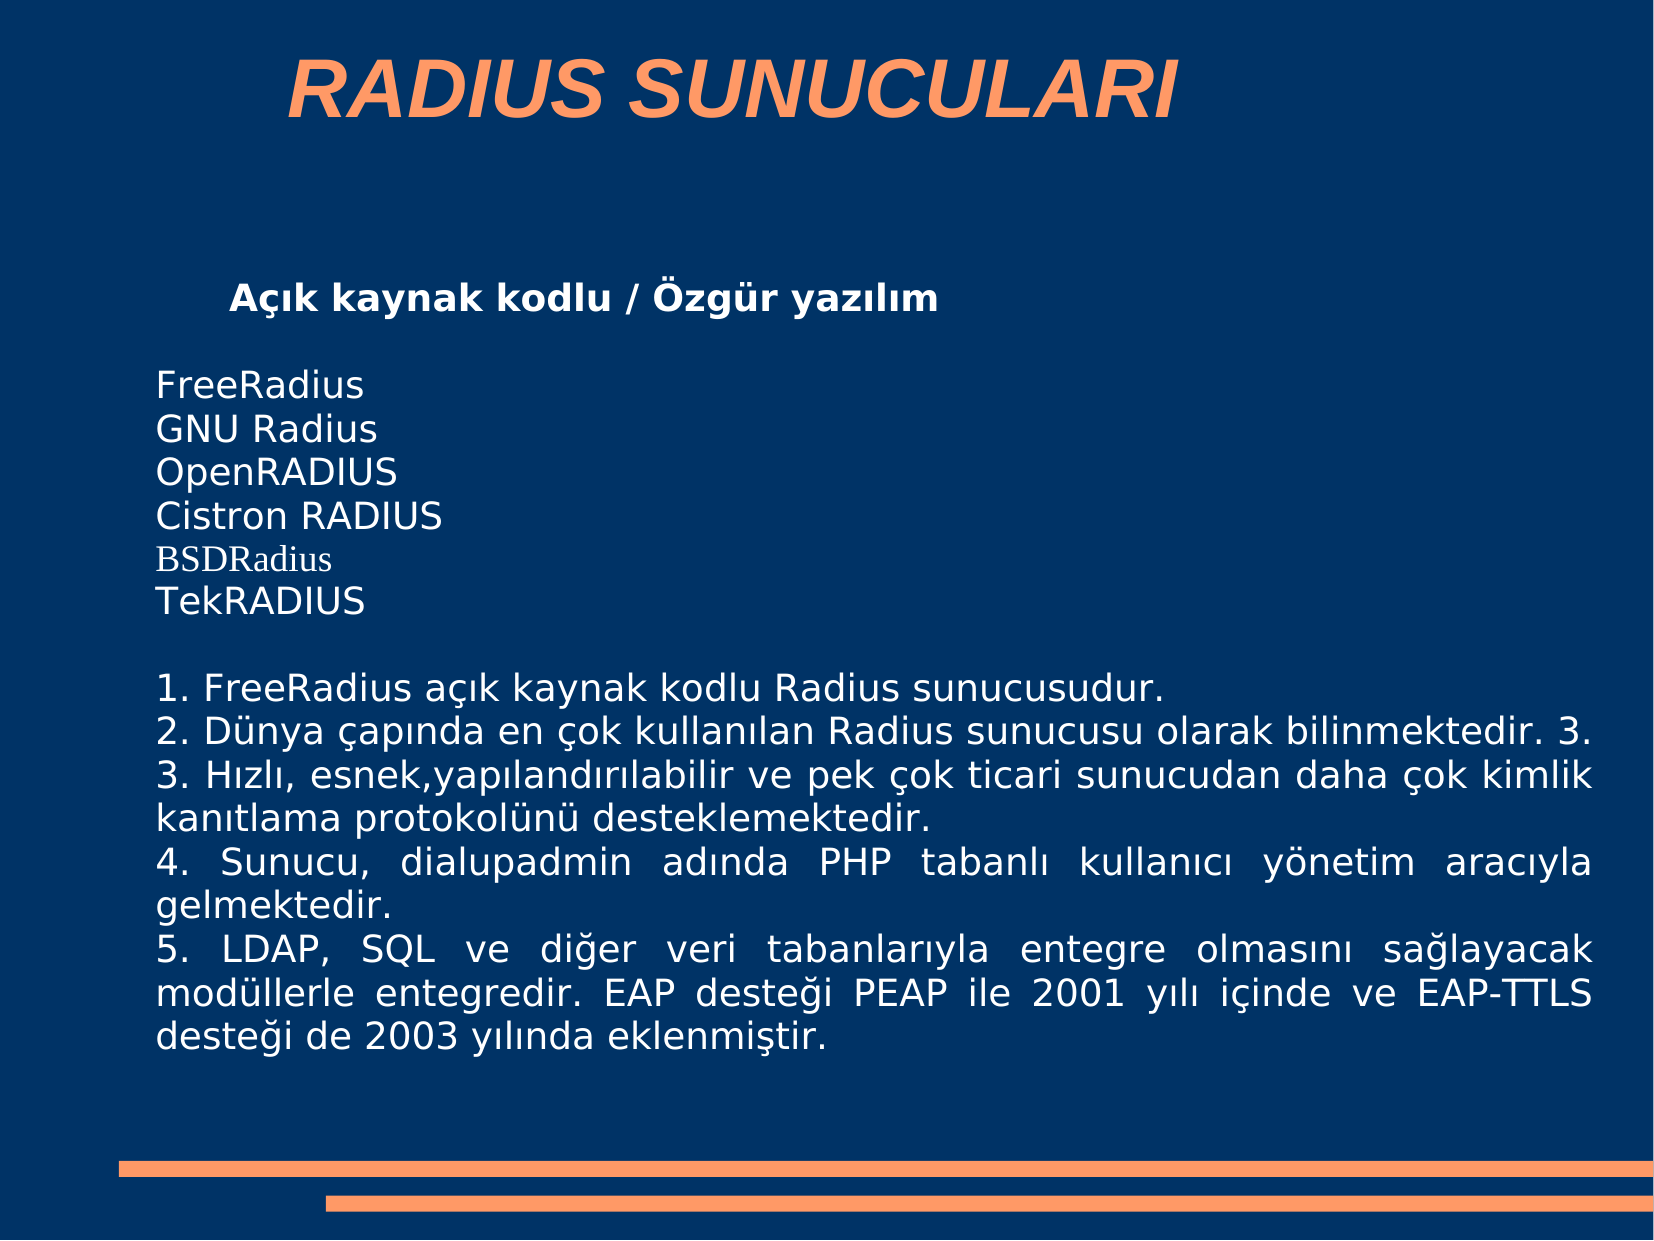

# RADIUS SUNUCULARI
	Açık kaynak kodlu / Özgür yazılım
FreeRadius
GNU Radius
OpenRADIUS
Cistron RADIUS
BSDRadius
TekRADIUS
1. FreeRadius açık kaynak kodlu Radius sunucusudur.
2. Dünya çapında en çok kullanılan Radius sunucusu olarak bilinmektedir. 3. 3. Hızlı, esnek,yapılandırılabilir ve pek çok ticari sunucudan daha çok kimlik kanıtlama protokolünü desteklemektedir.
4. Sunucu, dialupadmin adında PHP tabanlı kullanıcı yönetim aracıyla gelmektedir.
5. LDAP, SQL ve diğer veri tabanlarıyla entegre olmasını sağlayacak modüllerle entegredir. EAP desteği PEAP ile 2001 yılı içinde ve EAP-TTLS desteği de 2003 yılında eklenmiştir.